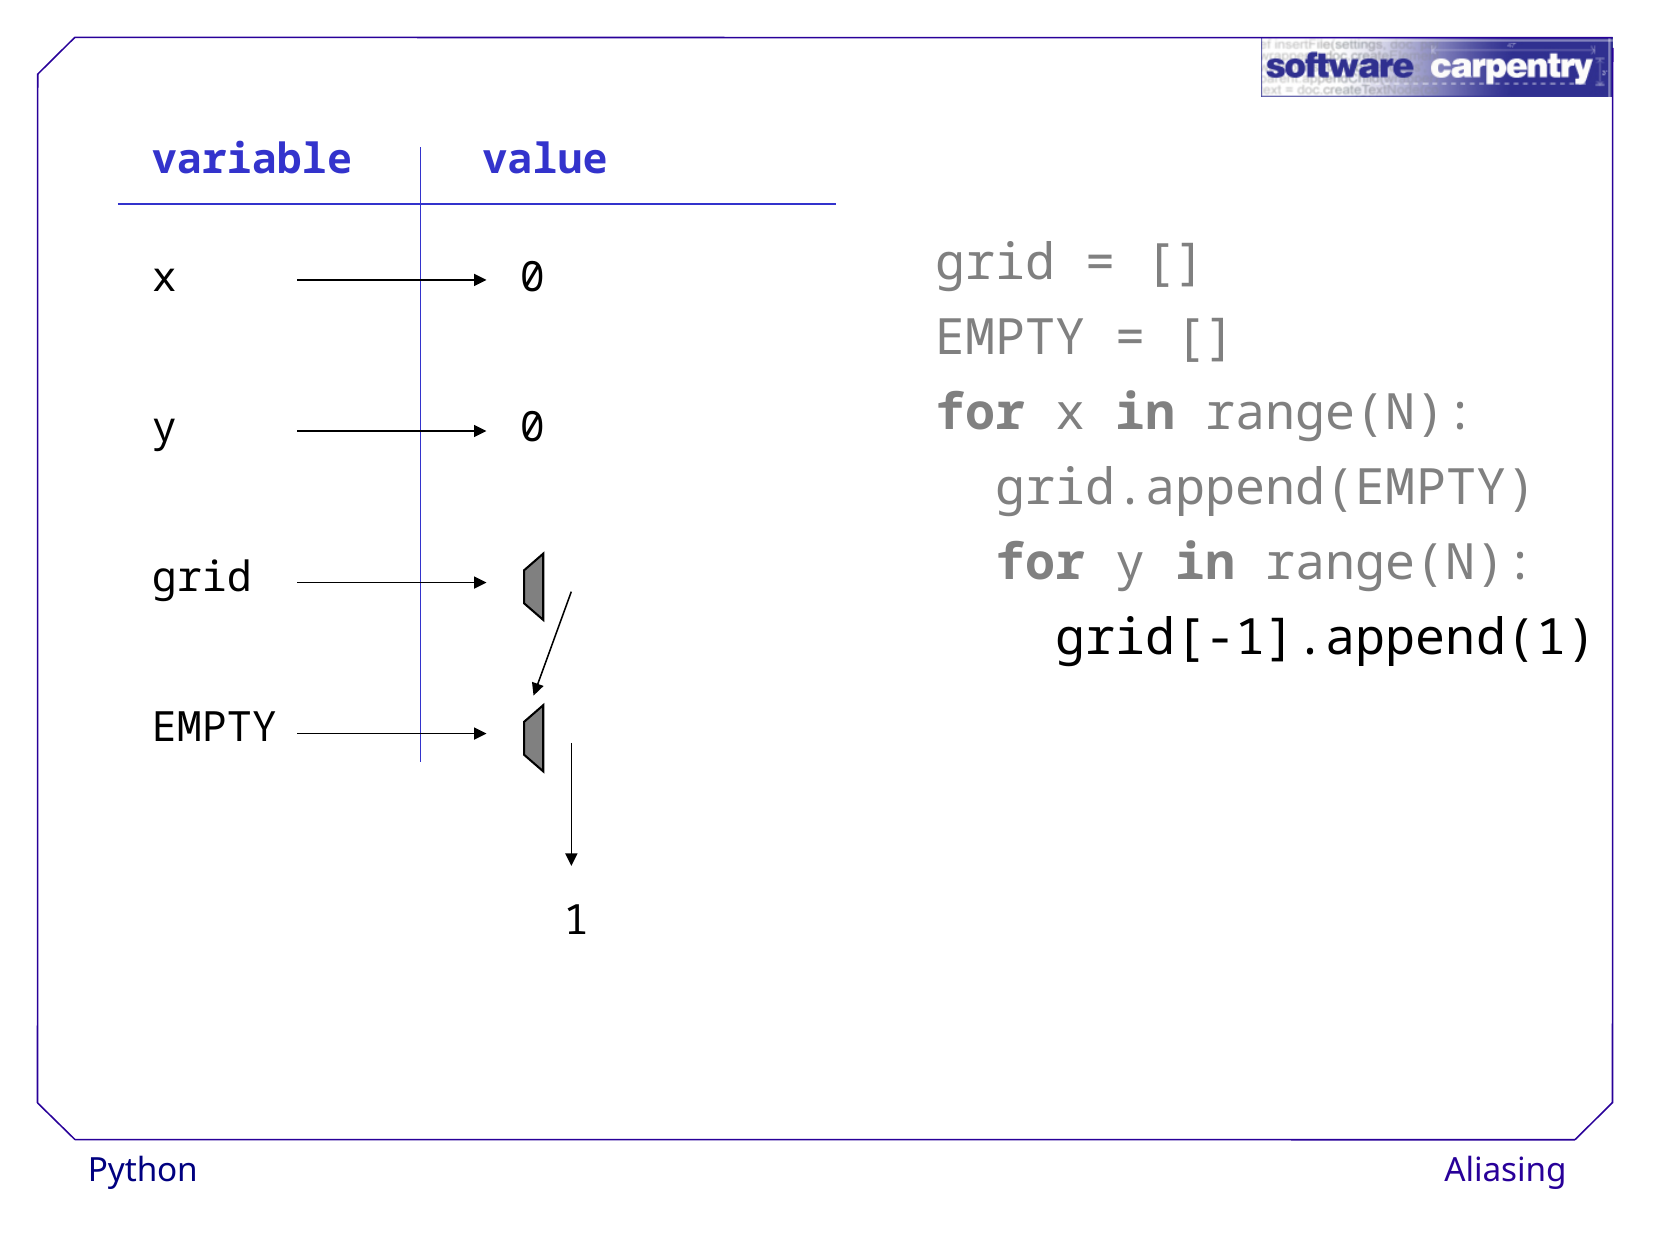

variable
value
grid = []
EMPTY = []
for x in range(N):
 grid.append(EMPTY)
 for y in range(N):
 grid[-1].append(1)
x
y
grid
EMPTY
0
0
| |
| --- |
| |
| --- |
| 1 |
| --- |